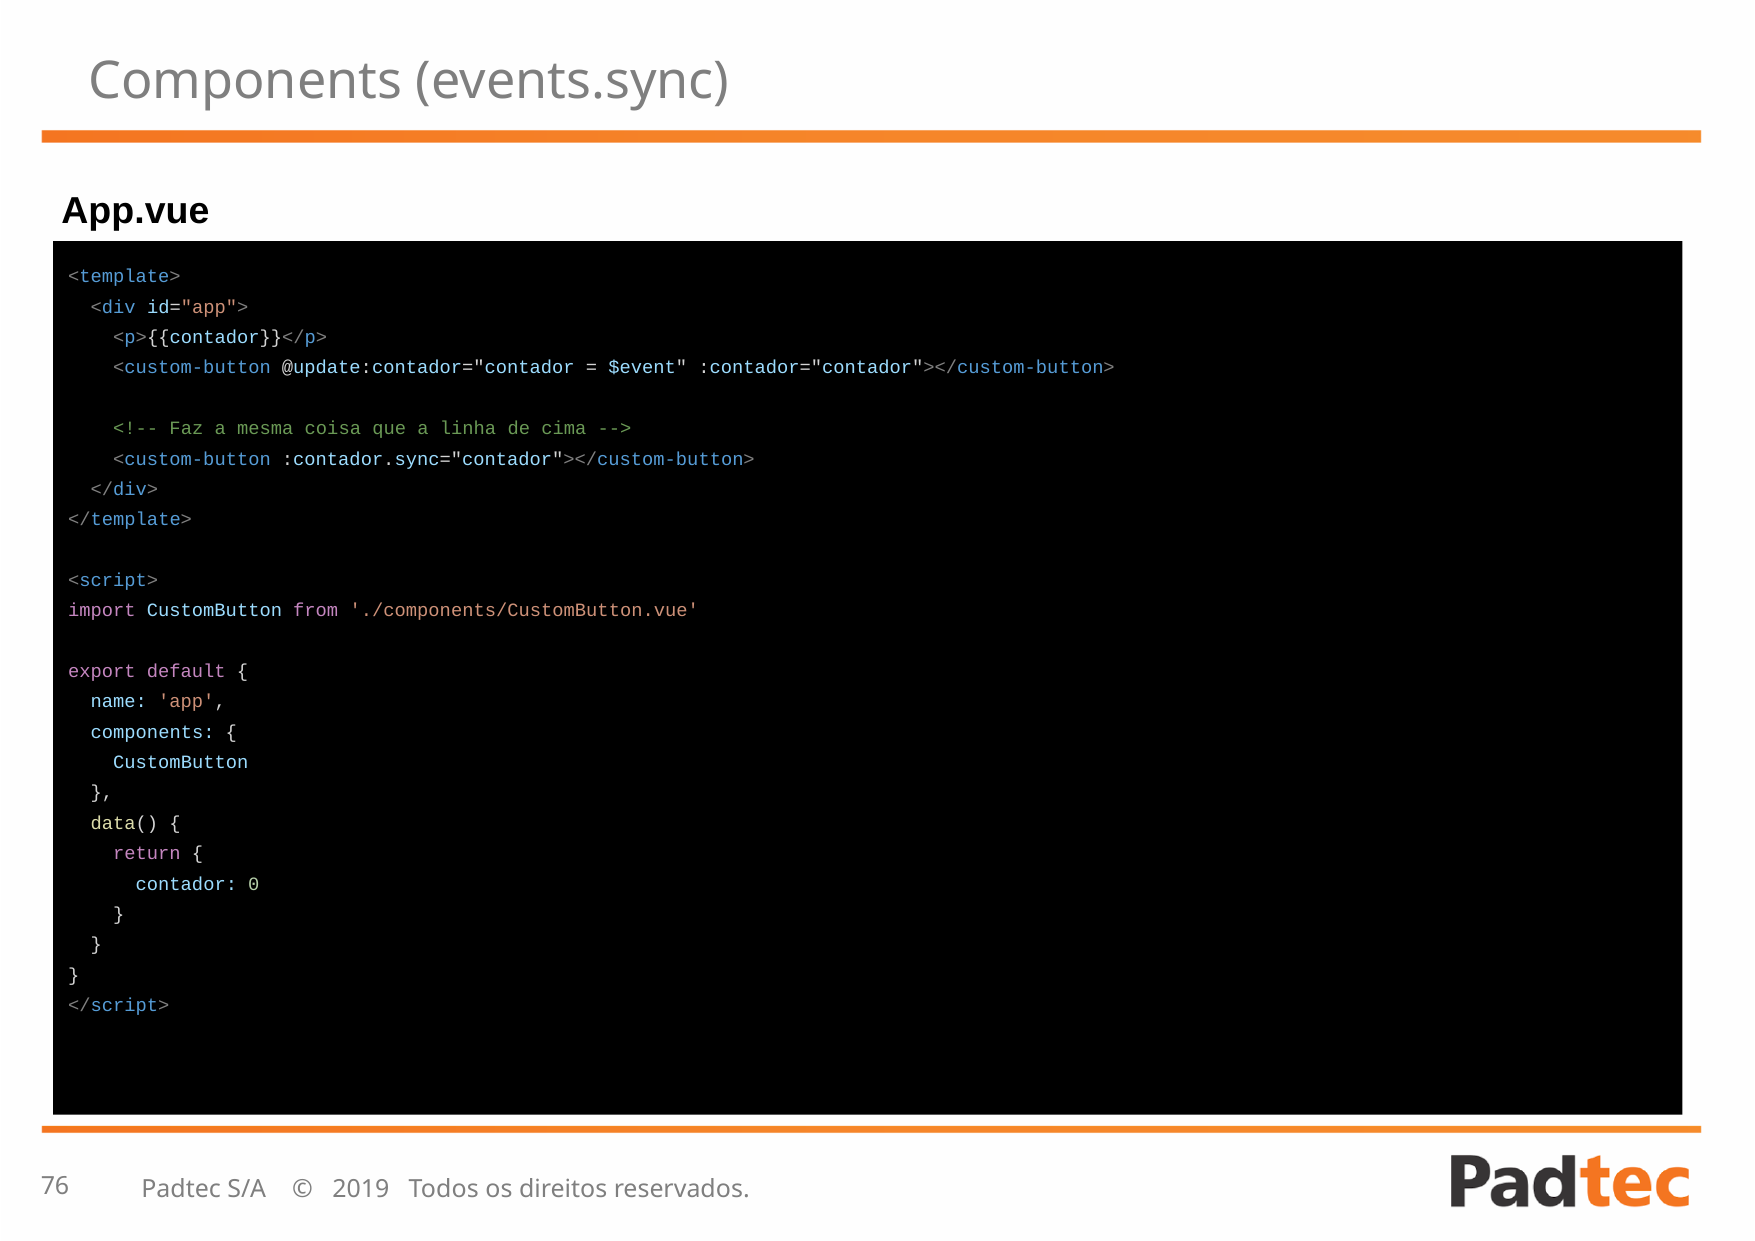

# Components (events.sync)
App.vue
<template>
 <div id="app">
 <p>{{contador}}</p>
 <custom-button @update:contador="contador = $event" :contador="contador"></custom-button>
 <!-- Faz a mesma coisa que a linha de cima -->
 <custom-button :contador.sync="contador"></custom-button>
 </div>
</template>
<script>
import CustomButton from './components/CustomButton.vue'
export default {
 name: 'app',
 components: {
 CustomButton
 },
 data() {
 return {
 contador: 0
 }
 }
}
</script>